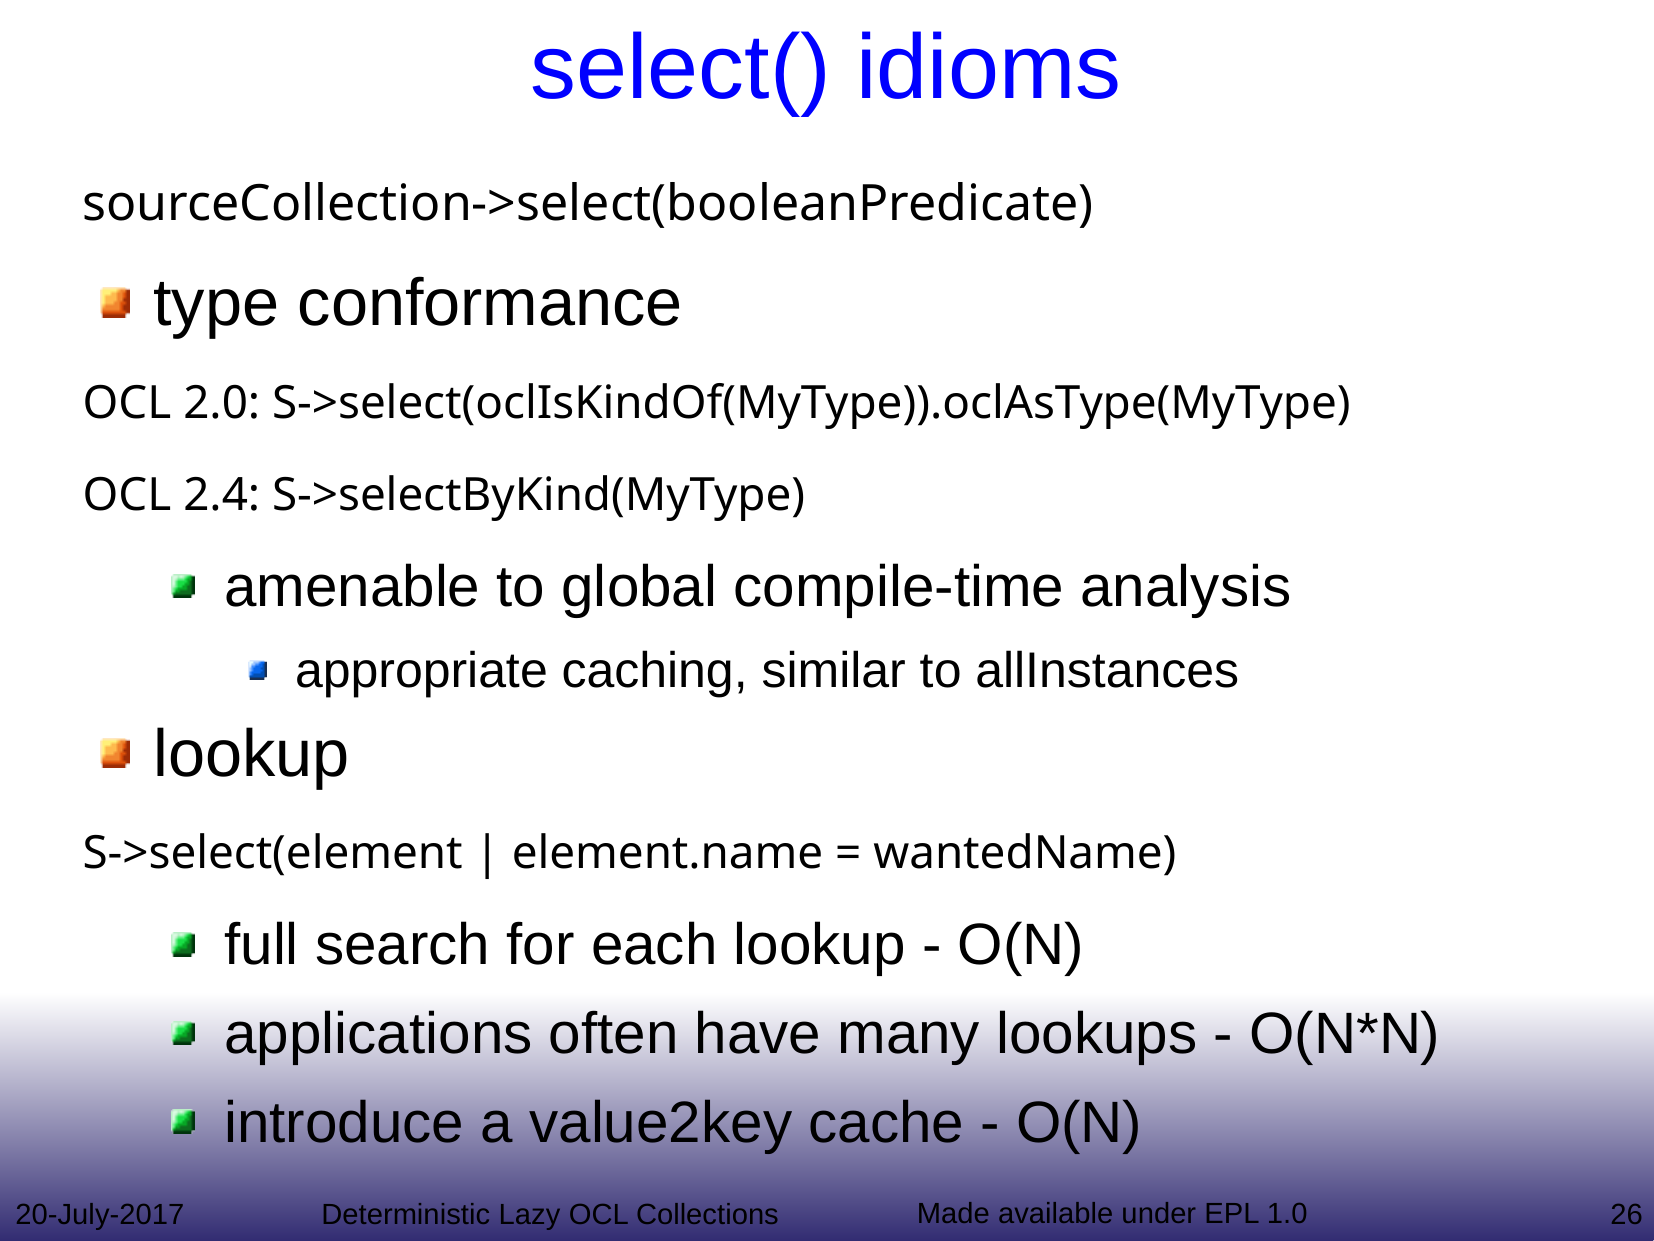

# select() idioms
sourceCollection->select(booleanPredicate)
type conformance
OCL 2.0: S->select(oclIsKindOf(MyType)).oclAsType(MyType)
OCL 2.4: S->selectByKind(MyType)
amenable to global compile-time analysis
appropriate caching, similar to allInstances
lookup
S->select(element | element.name = wantedName)
full search for each lookup - O(N)
applications often have many lookups - O(N*N)
introduce a value2key cache - O(N)
20-July-2017
Deterministic Lazy OCL Collections
26